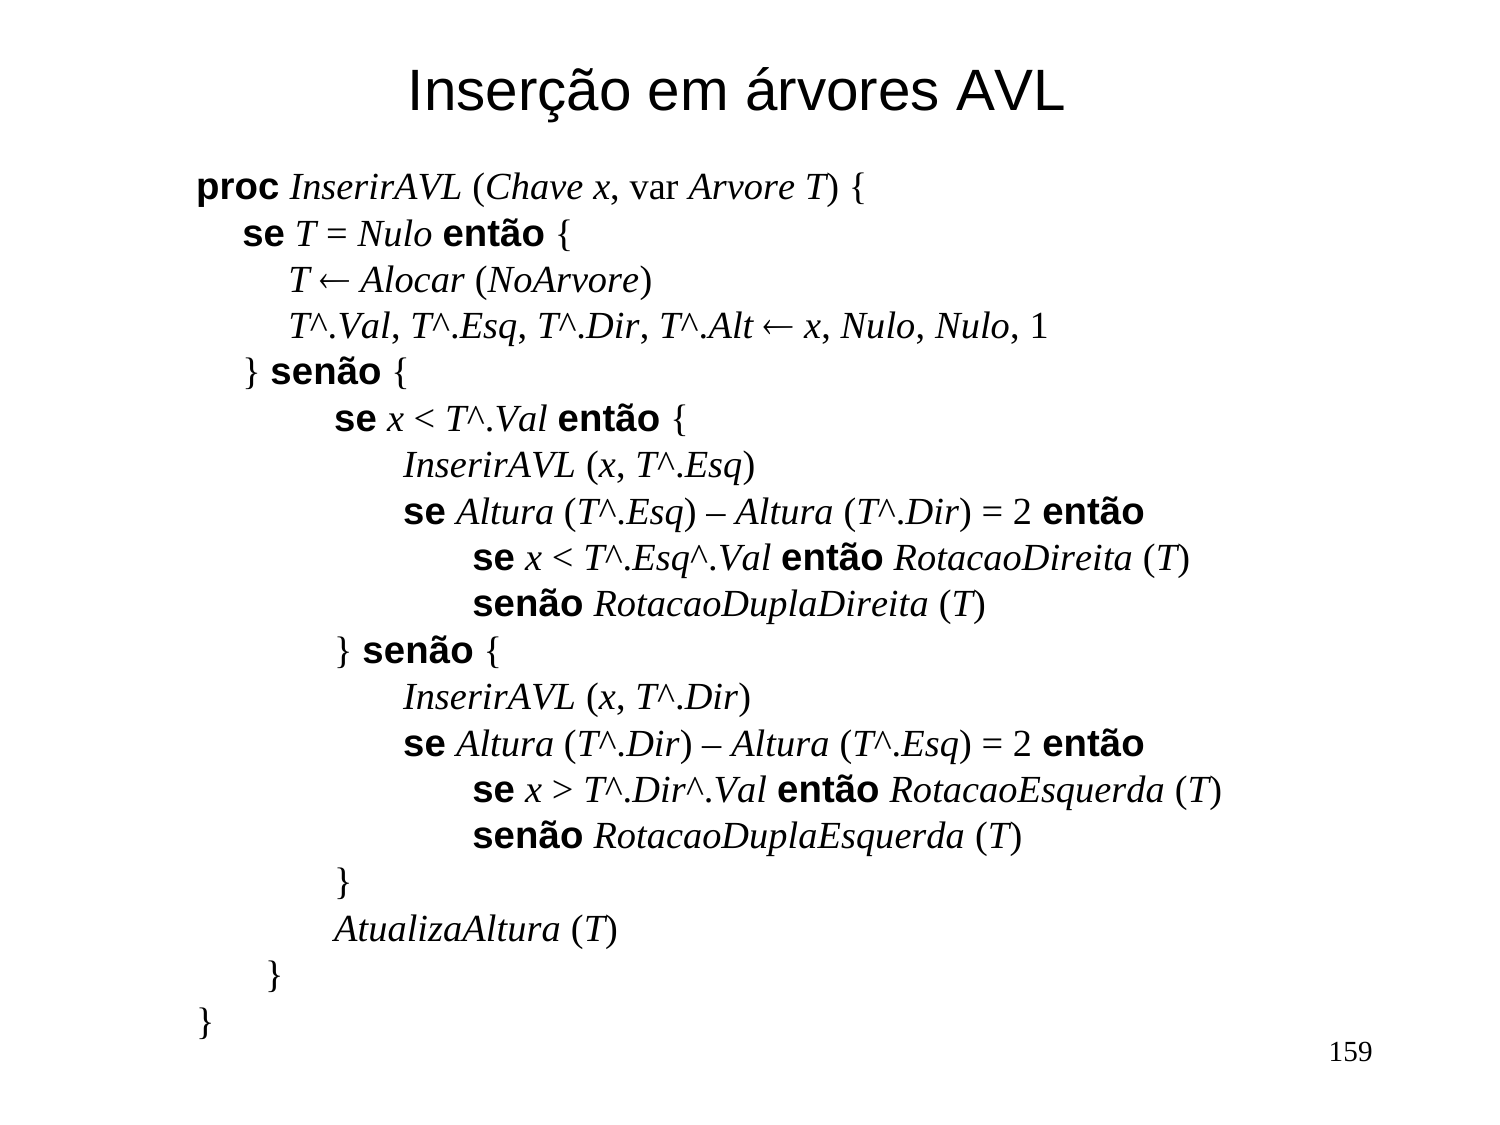

# Inserção em árvores AVL
proc InserirAVL (Chave x, var Arvore T) {
 se T = Nulo então {
 T  Alocar (NoArvore)
 T^.Val, T^.Esq, T^.Dir, T^.Alt  x, Nulo, Nulo, 1
 } senão {
 se x < T^.Val então {
 InserirAVL (x, T^.Esq)
 se Altura (T^.Esq) – Altura (T^.Dir) = 2 então
 se x < T^.Esq^.Val então RotacaoDireita (T)
 senão RotacaoDuplaDireita (T)
 } senão {
 InserirAVL (x, T^.Dir)
 se Altura (T^.Dir) – Altura (T^.Esq) = 2 então
 se x > T^.Dir^.Val então RotacaoEsquerda (T)
 senão RotacaoDuplaEsquerda (T)
 }
 AtualizaAltura (T)
 }
}
159